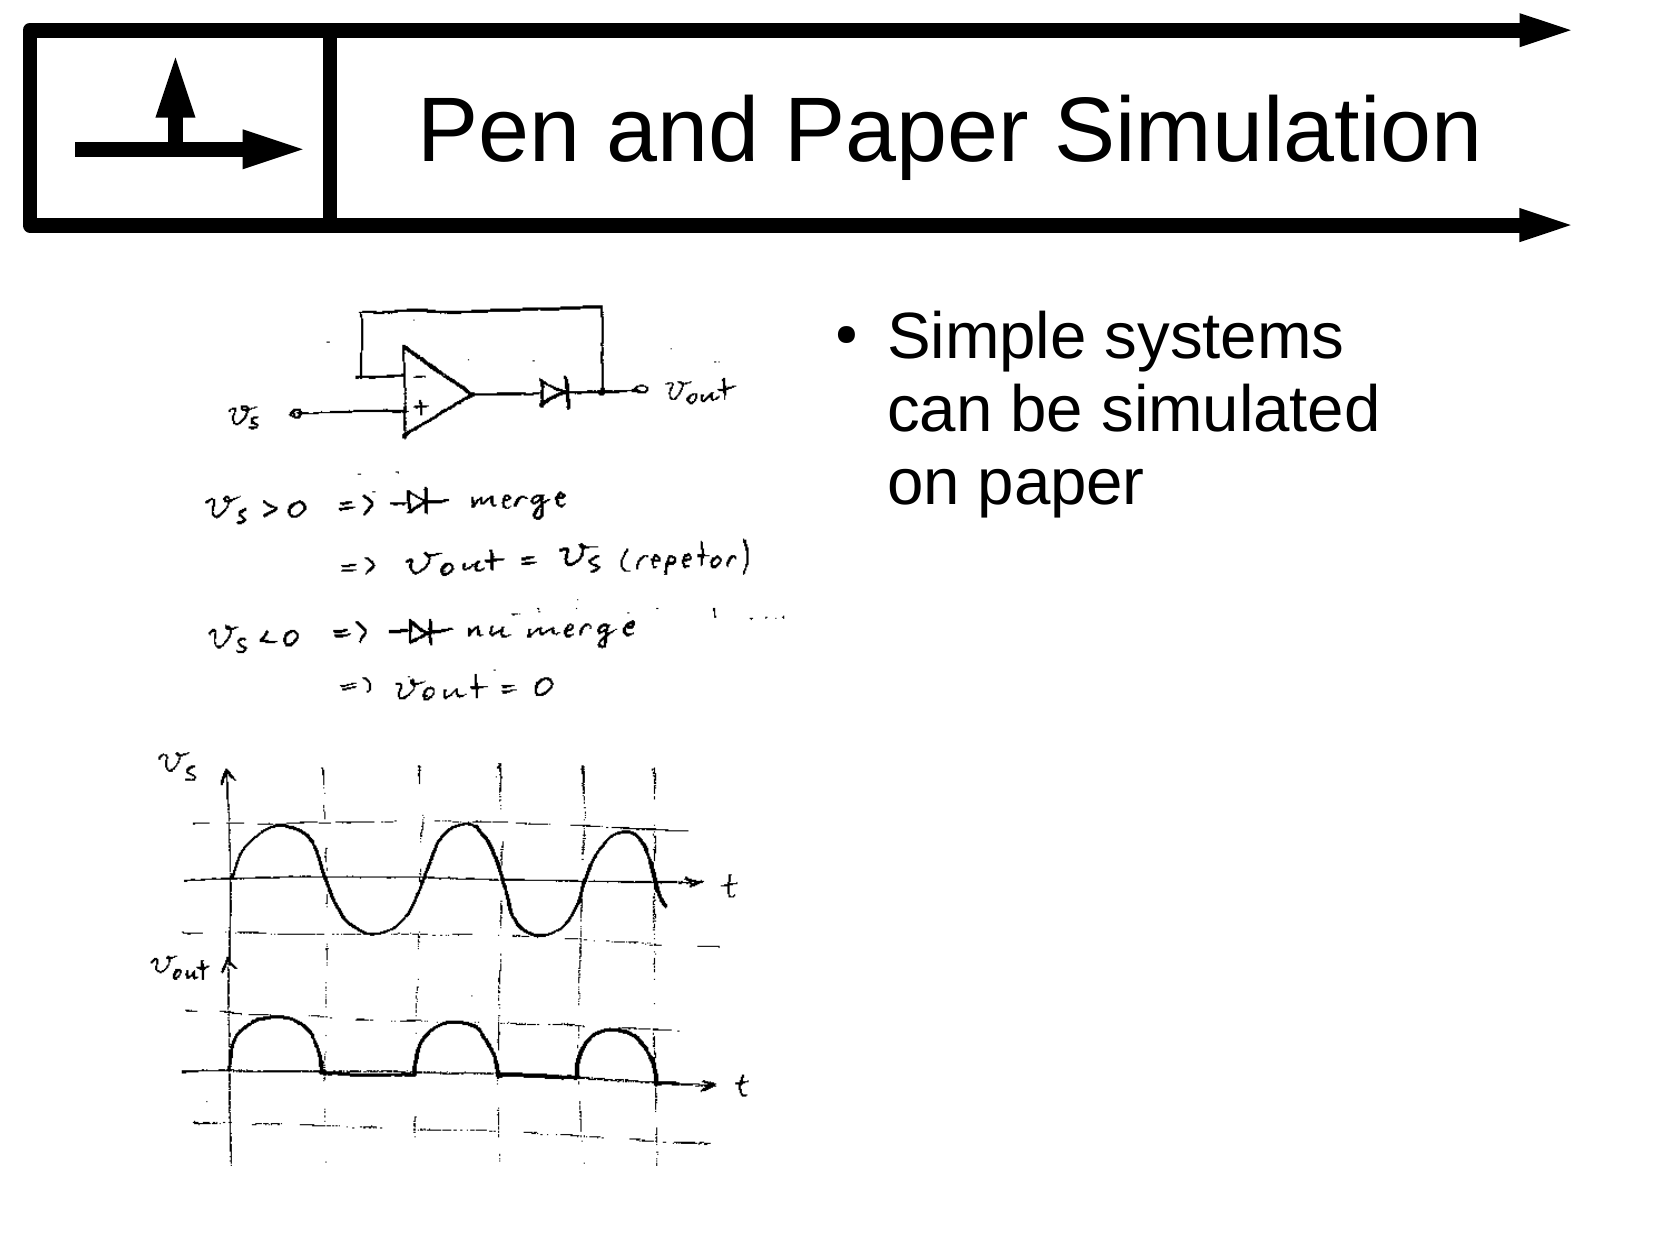

# Pen and Paper Simulation
Simple systems can be simulated on paper